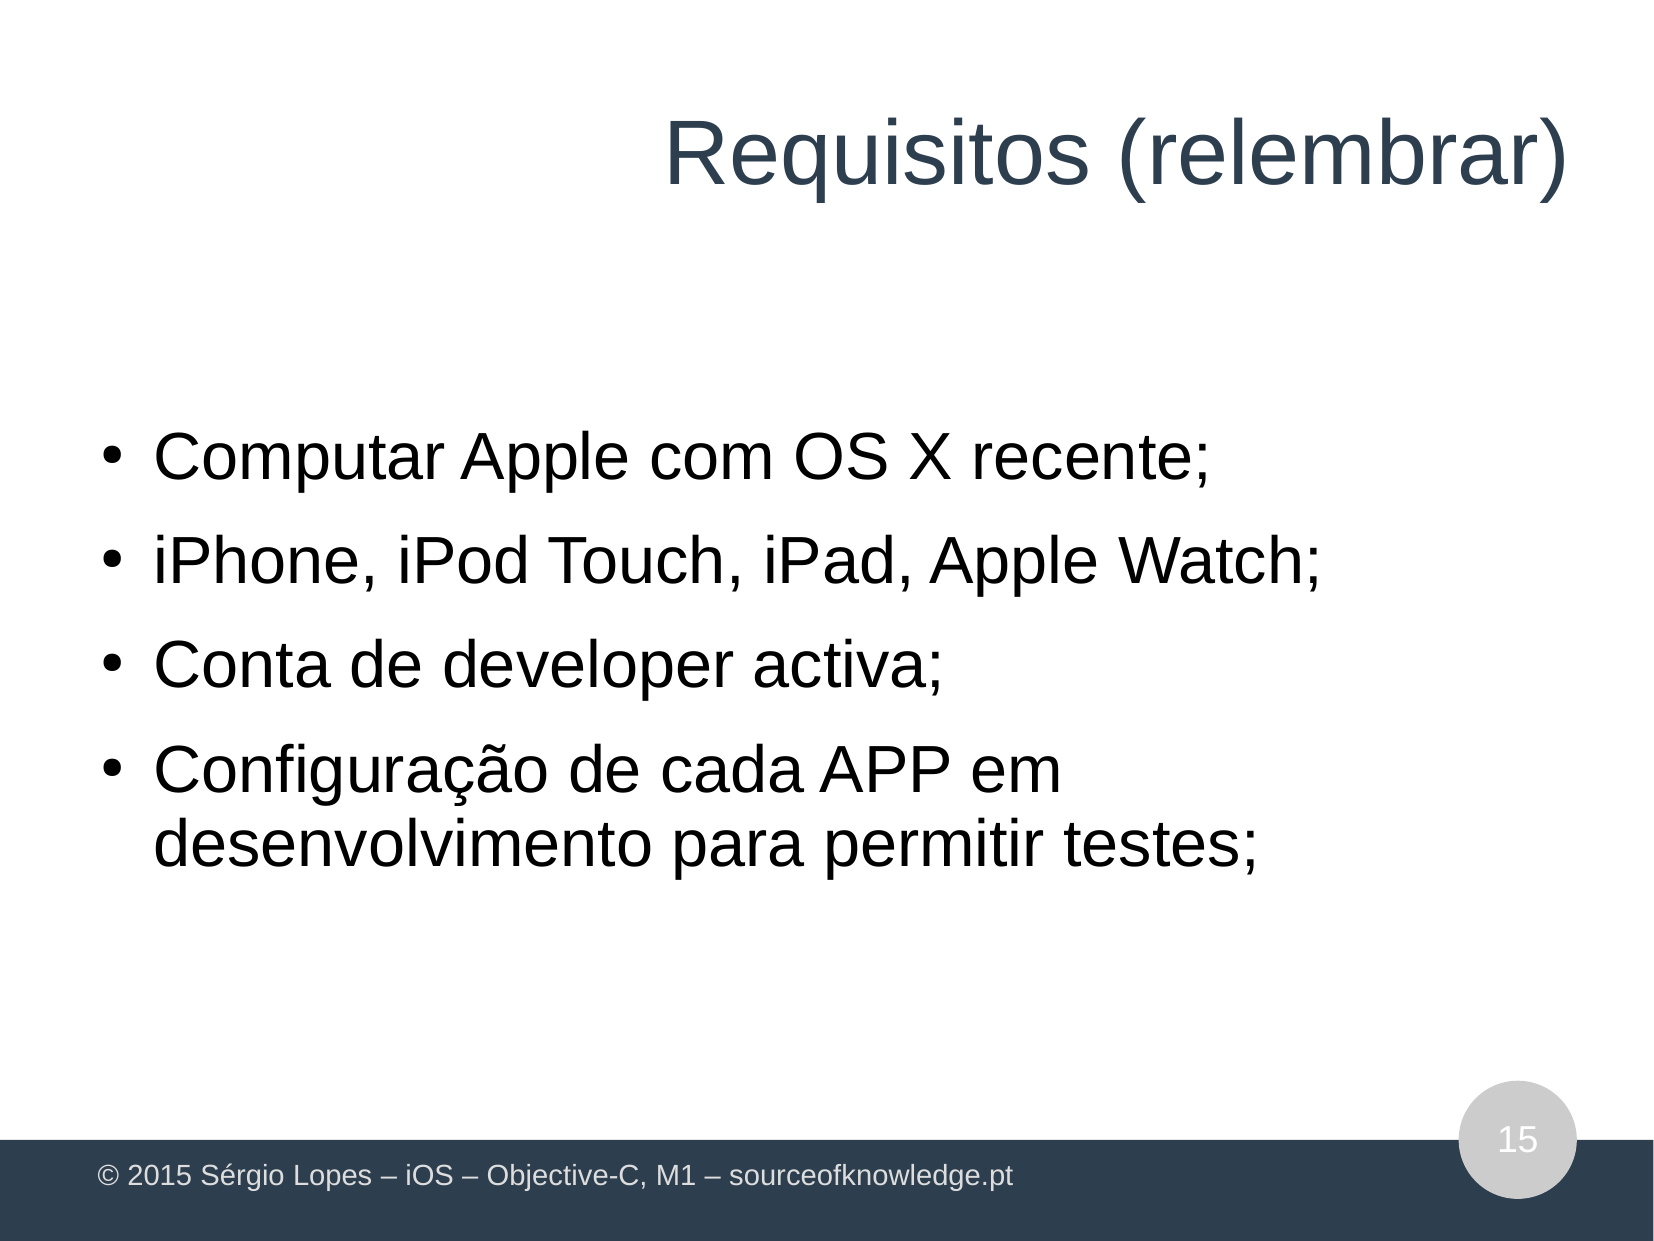

# Requisitos (relembrar)
Computar Apple com OS X recente;
iPhone, iPod Touch, iPad, Apple Watch;
Conta de developer activa;
Configuração de cada APP em desenvolvimento para permitir testes;
15
© 2015 Sérgio Lopes – iOS – Objective-C, M1 – sourceofknowledge.pt